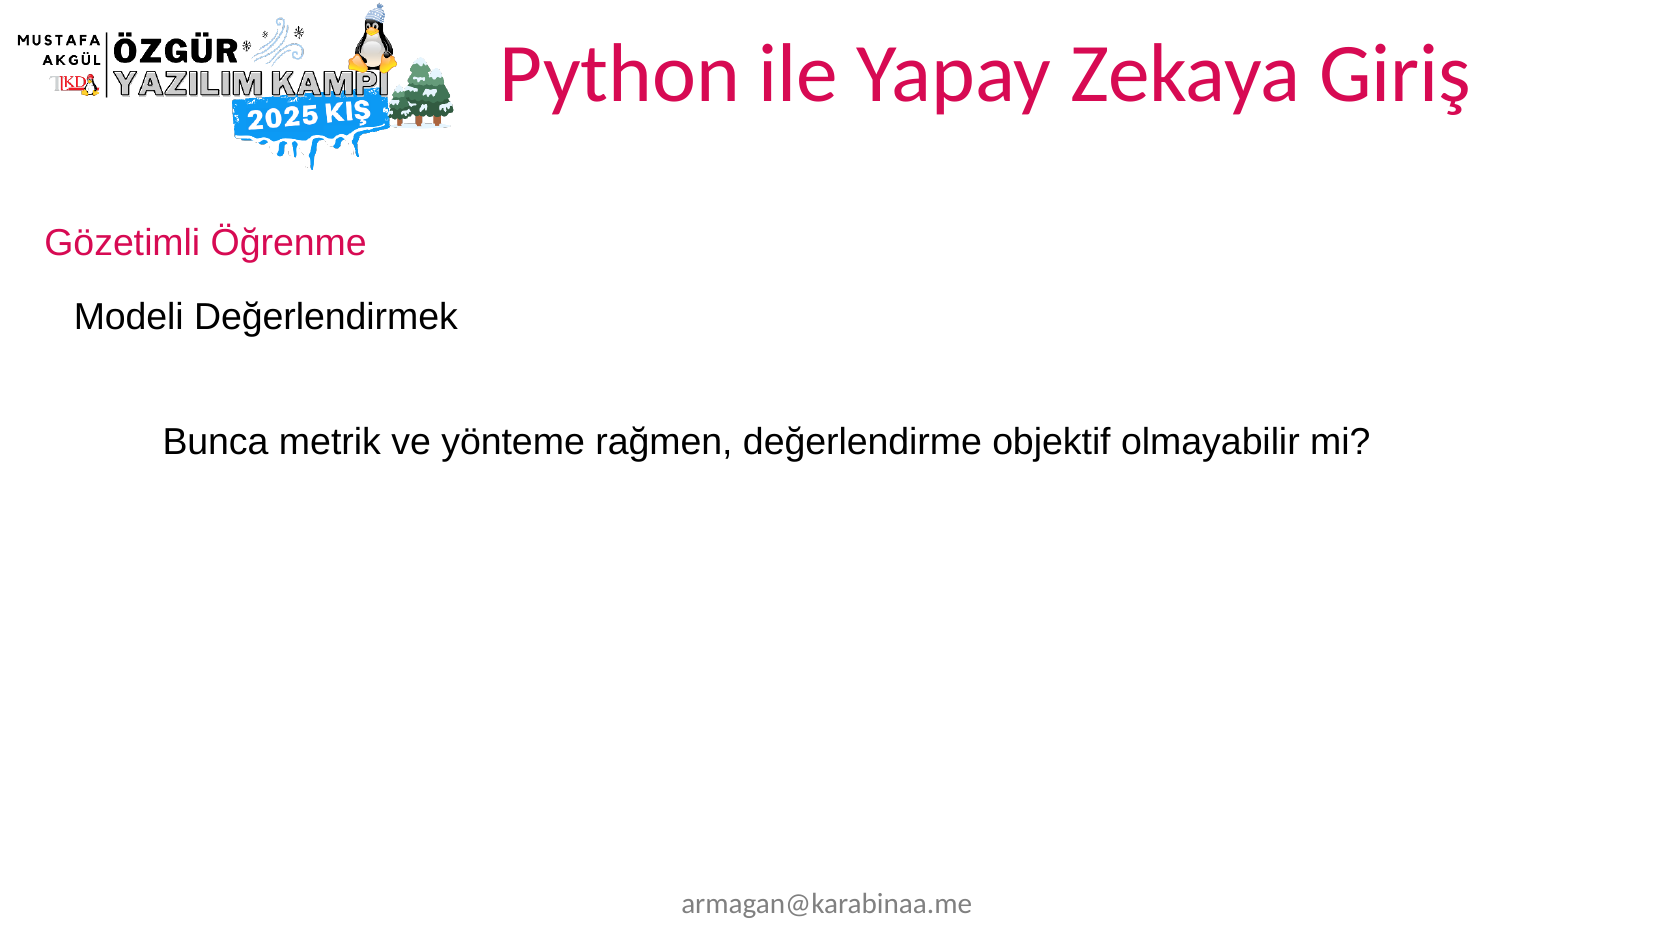

Python ile Yapay Zekaya Giriş
Gözetimli Öğrenme
Modeli Değerlendirmek
Bunca metrik ve yönteme rağmen, değerlendirme objektif olmayabilir mi?
armagan@karabinaa.me